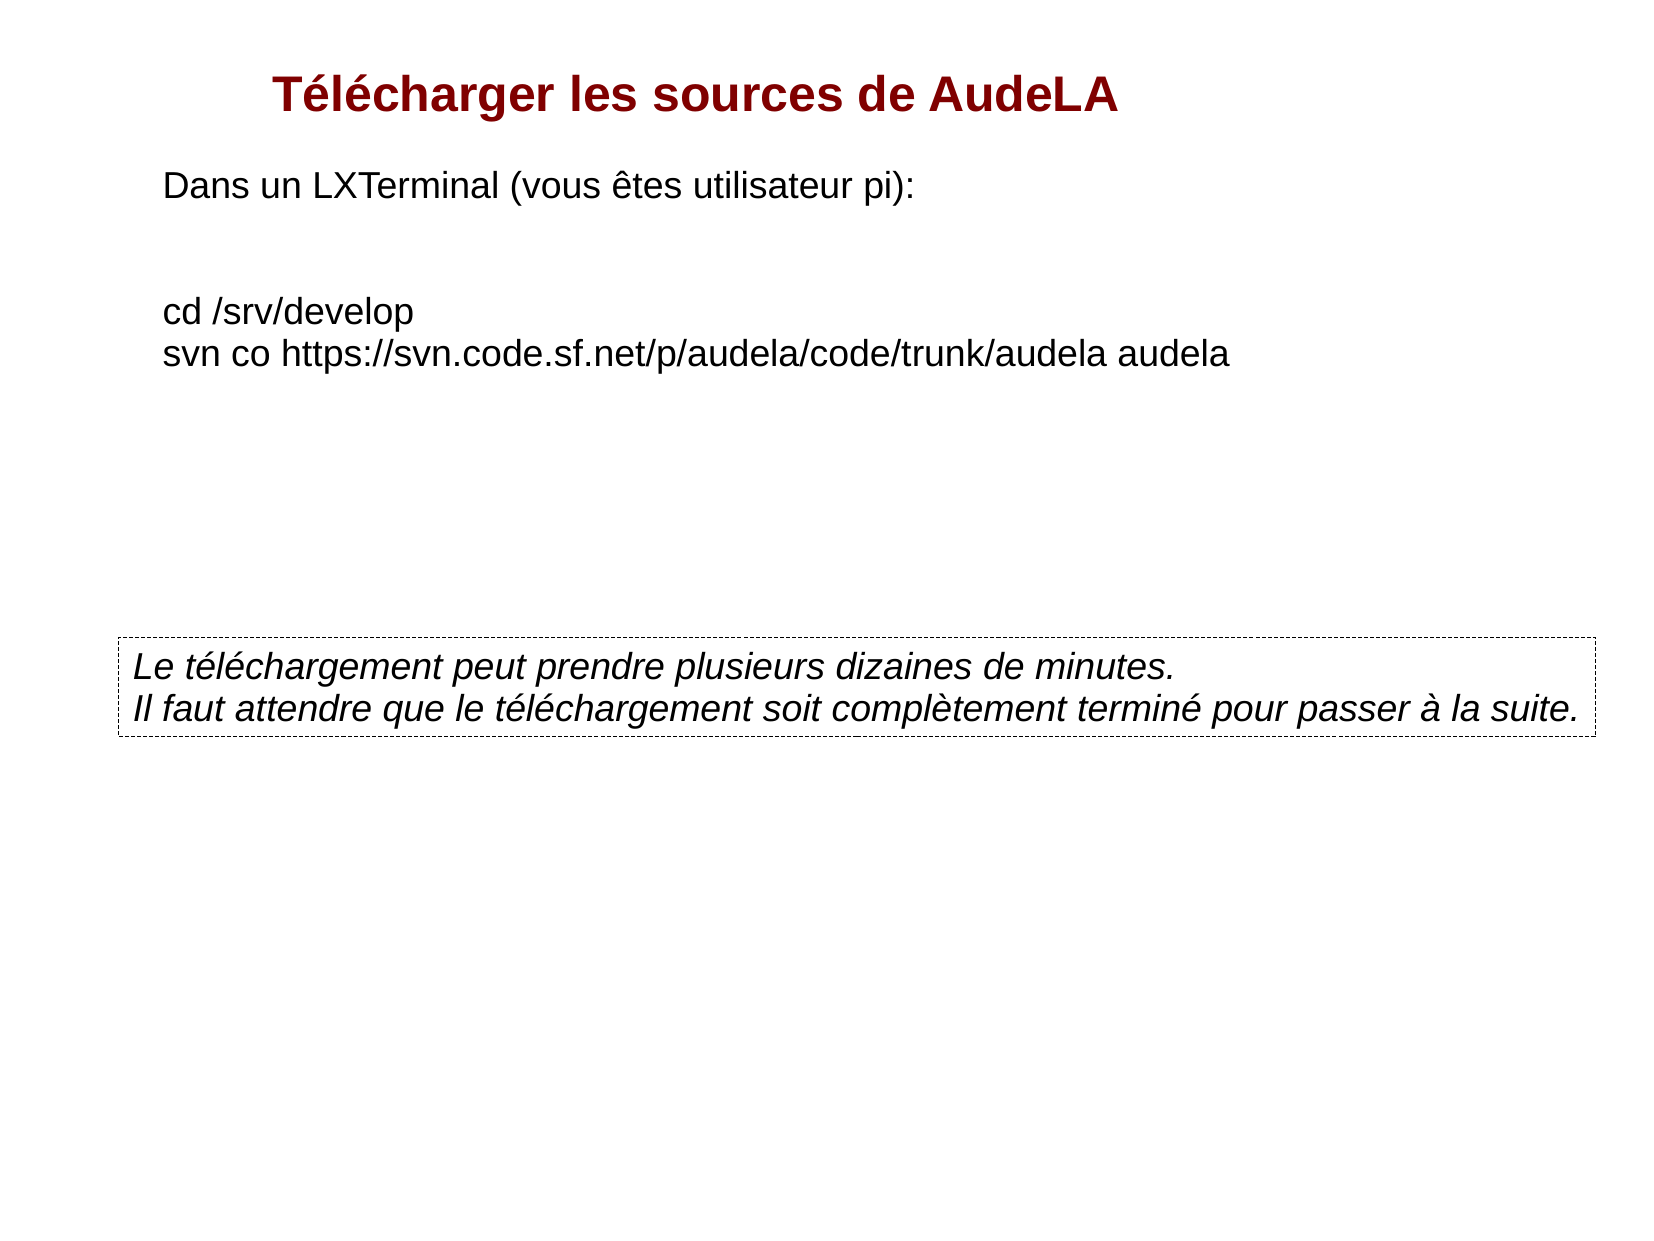

Télécharger les sources de AudeLA
Dans un LXTerminal (vous êtes utilisateur pi):
cd /srv/develop
svn co https://svn.code.sf.net/p/audela/code/trunk/audela audela
Le téléchargement peut prendre plusieurs dizaines de minutes.
Il faut attendre que le téléchargement soit complètement terminé pour passer à la suite.